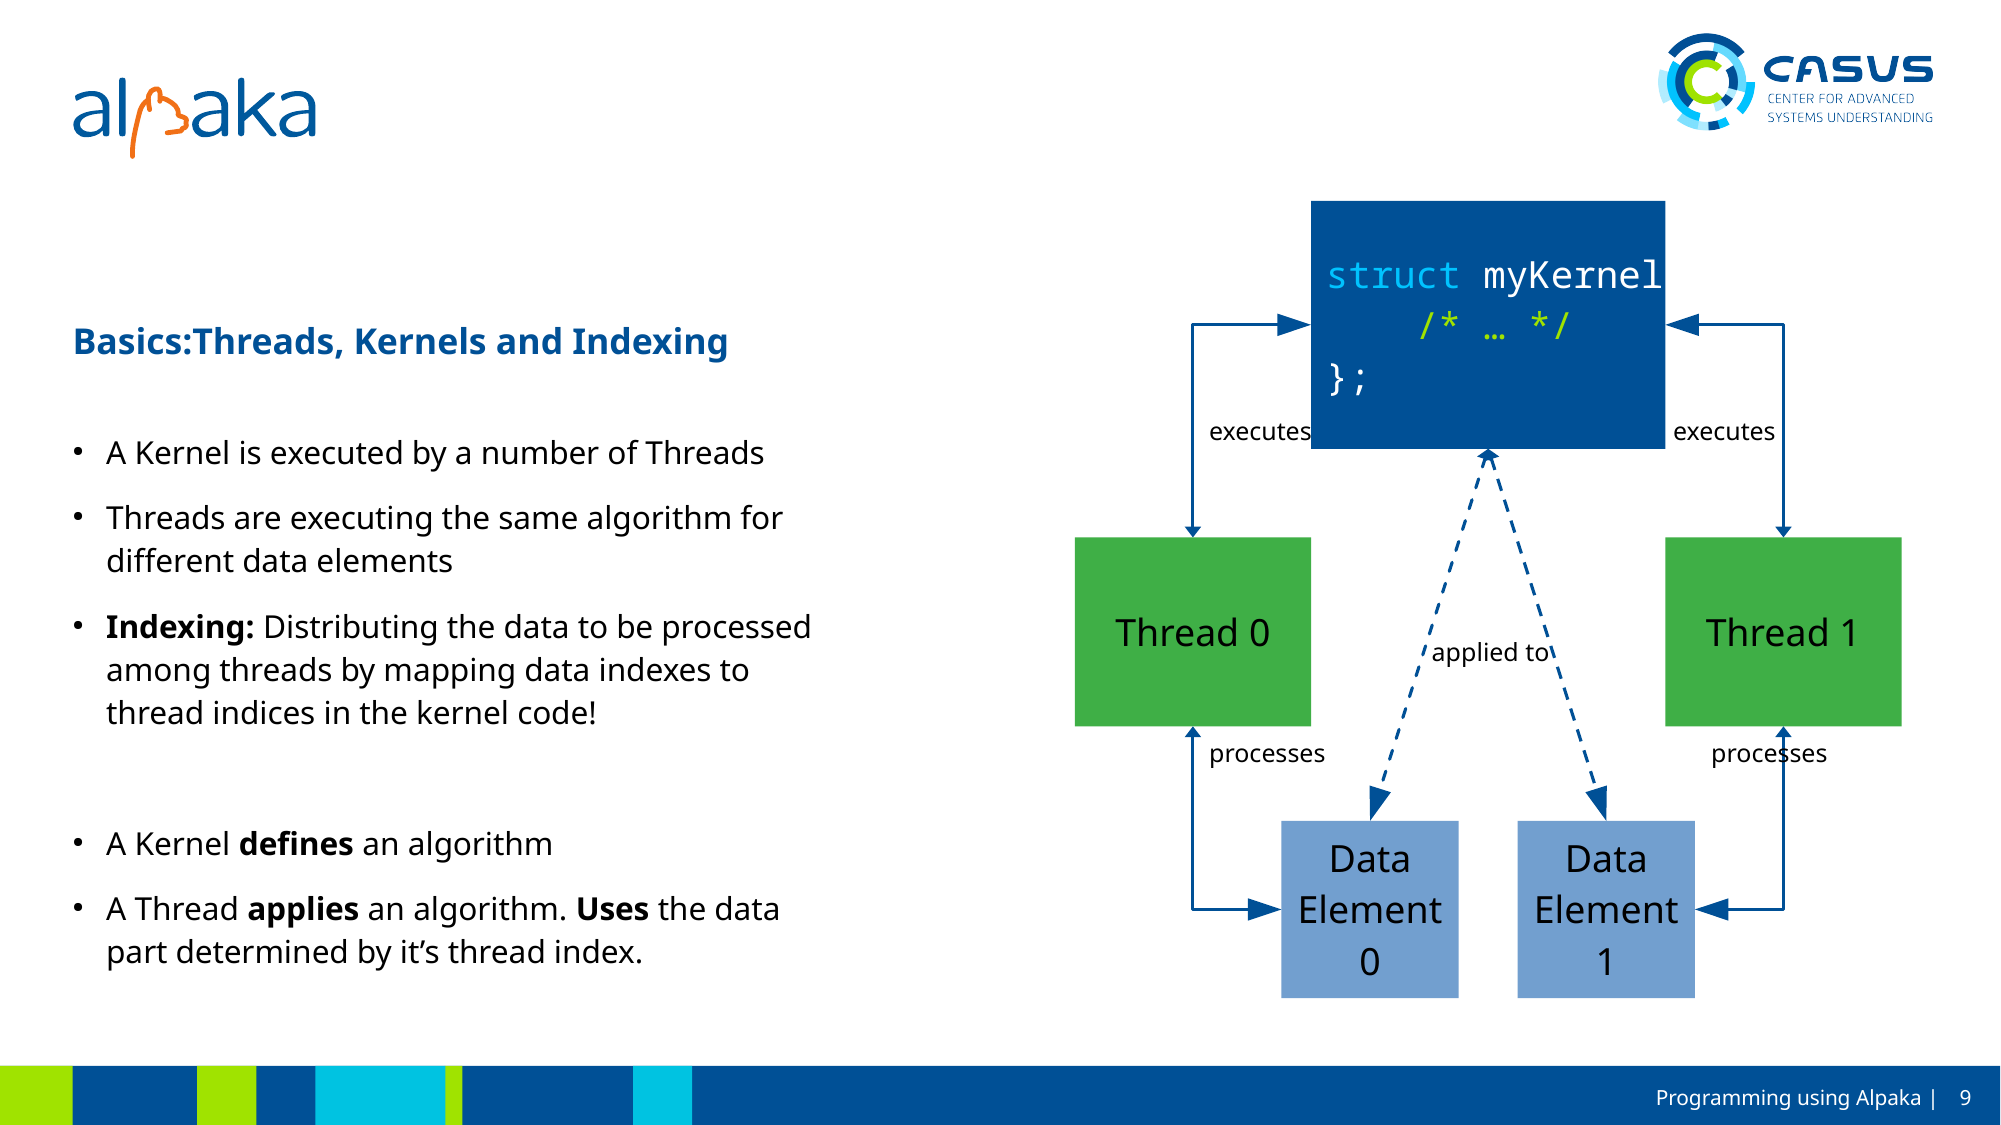

#
struct myKernel {
 /* … */
};
Basics:Threads, Kernels and Indexing
A Kernel is executed by a number of Threads
Threads are executing the same algorithm for different data elements
Indexing: Distributing the data to be processed among threads by mapping data indexes to thread indices in the kernel code!
A Kernel defines an algorithm
A Thread applies an algorithm. Uses the data part determined by it’s thread index.
Thread 0
Thread 1
Data
Element
0
Data
Element
1
Programming using Alpaka
9